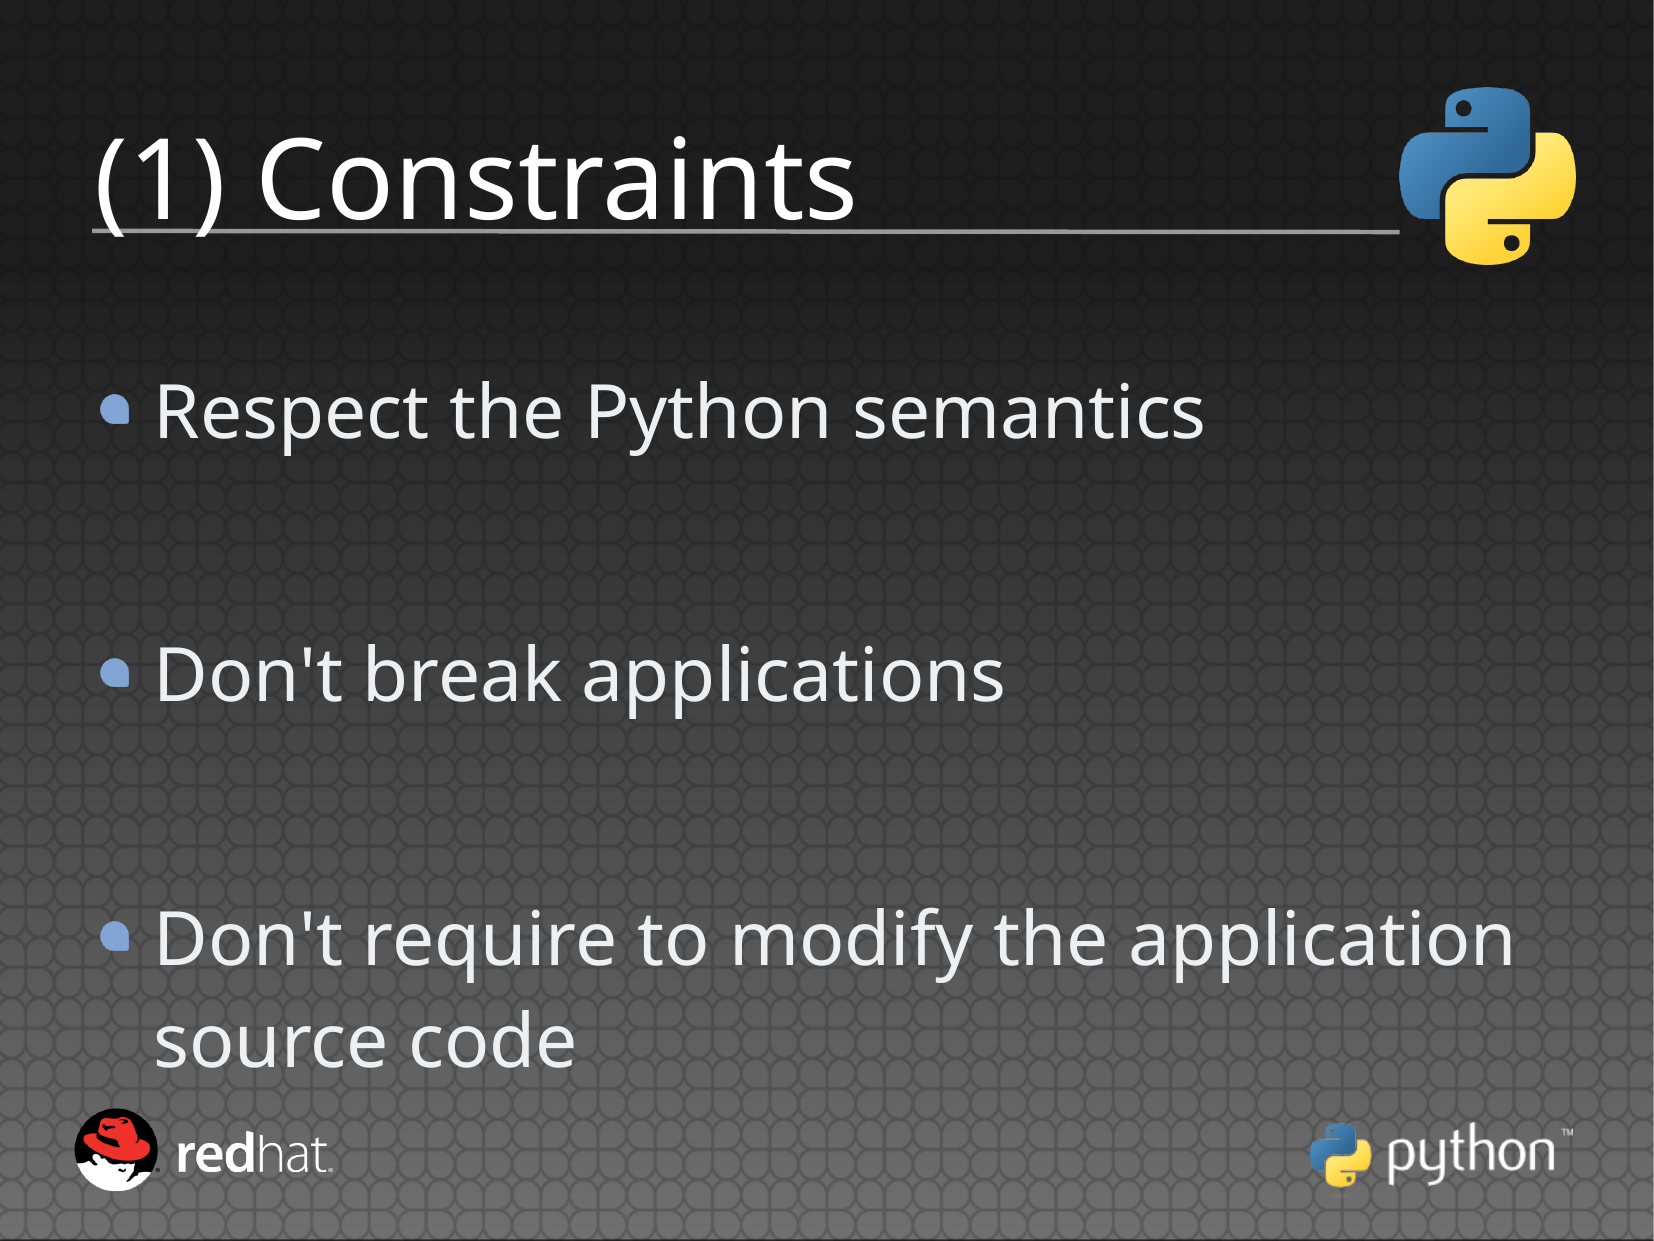

(1) Constraints
# Respect the Python semantics
Don't break applications
Don't require to modify the application source code